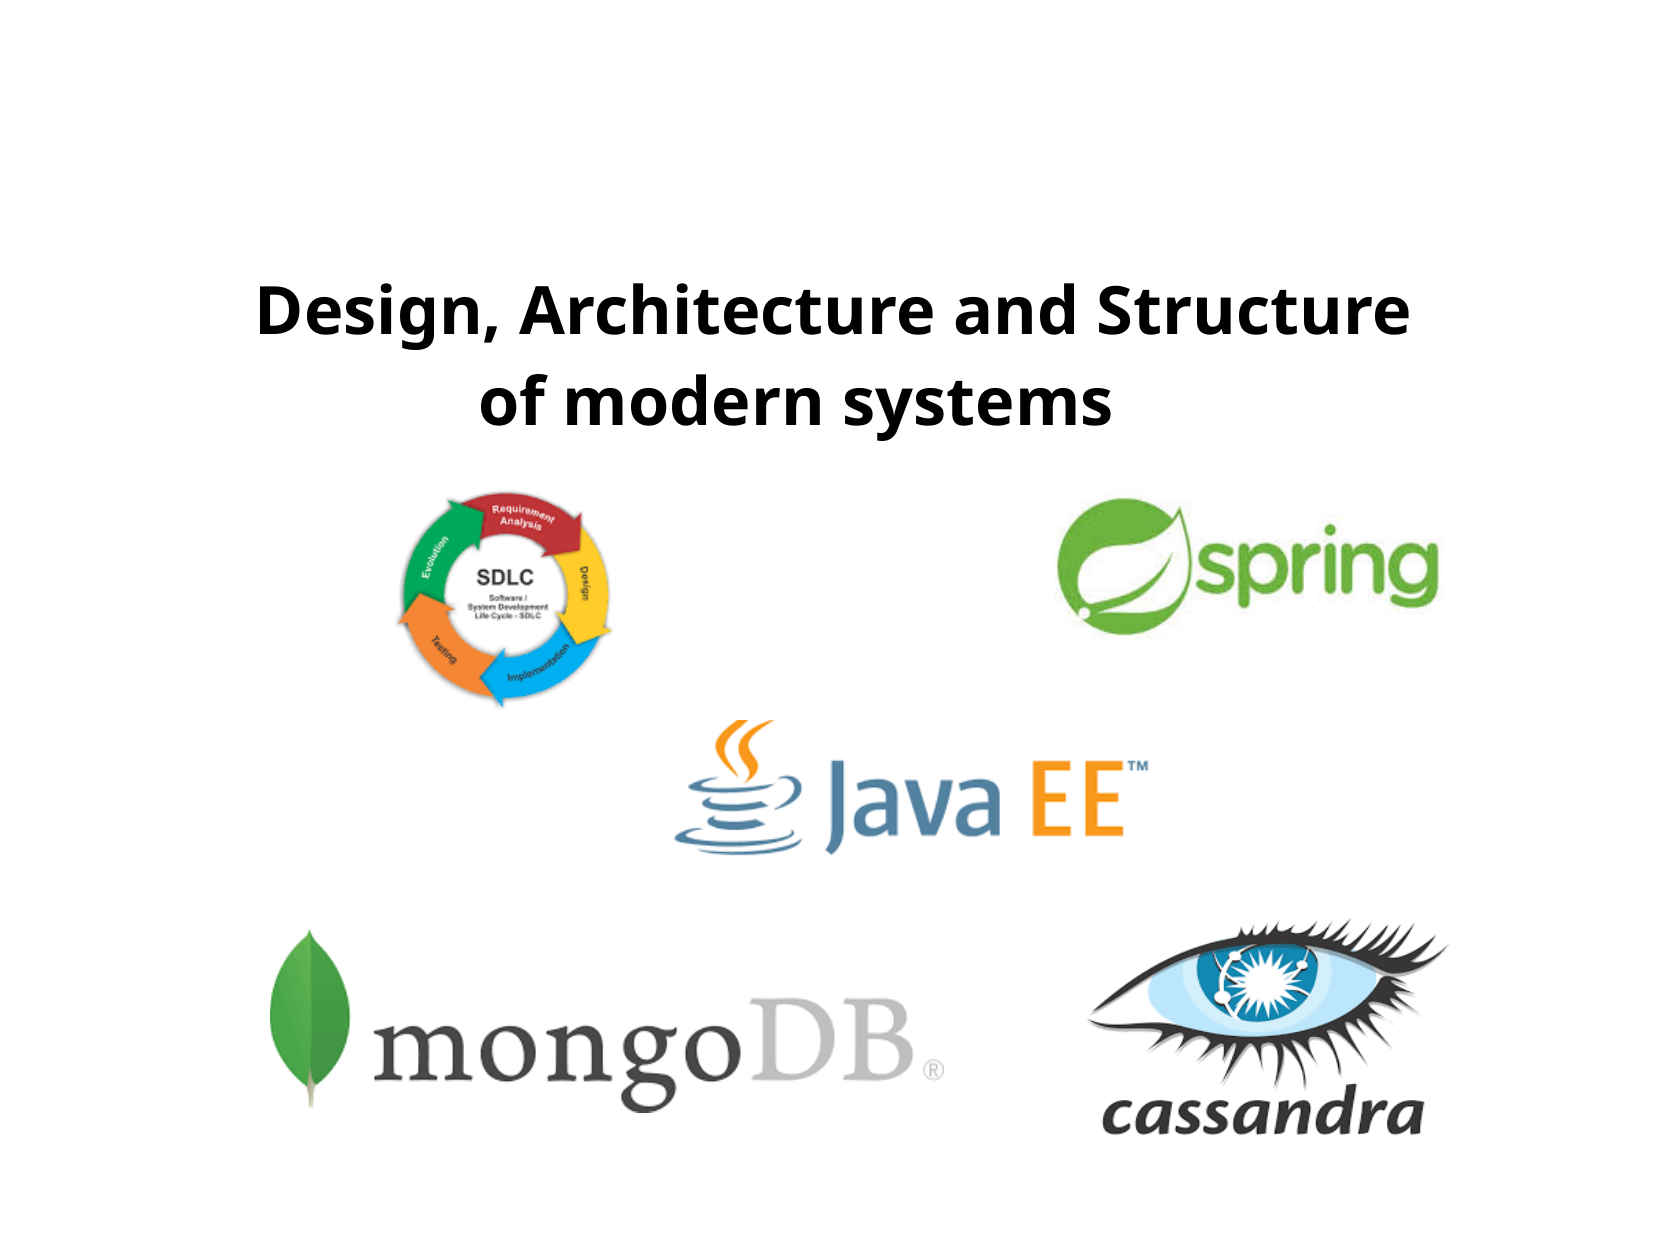

Design, Architecture and Structure
 of modern systems